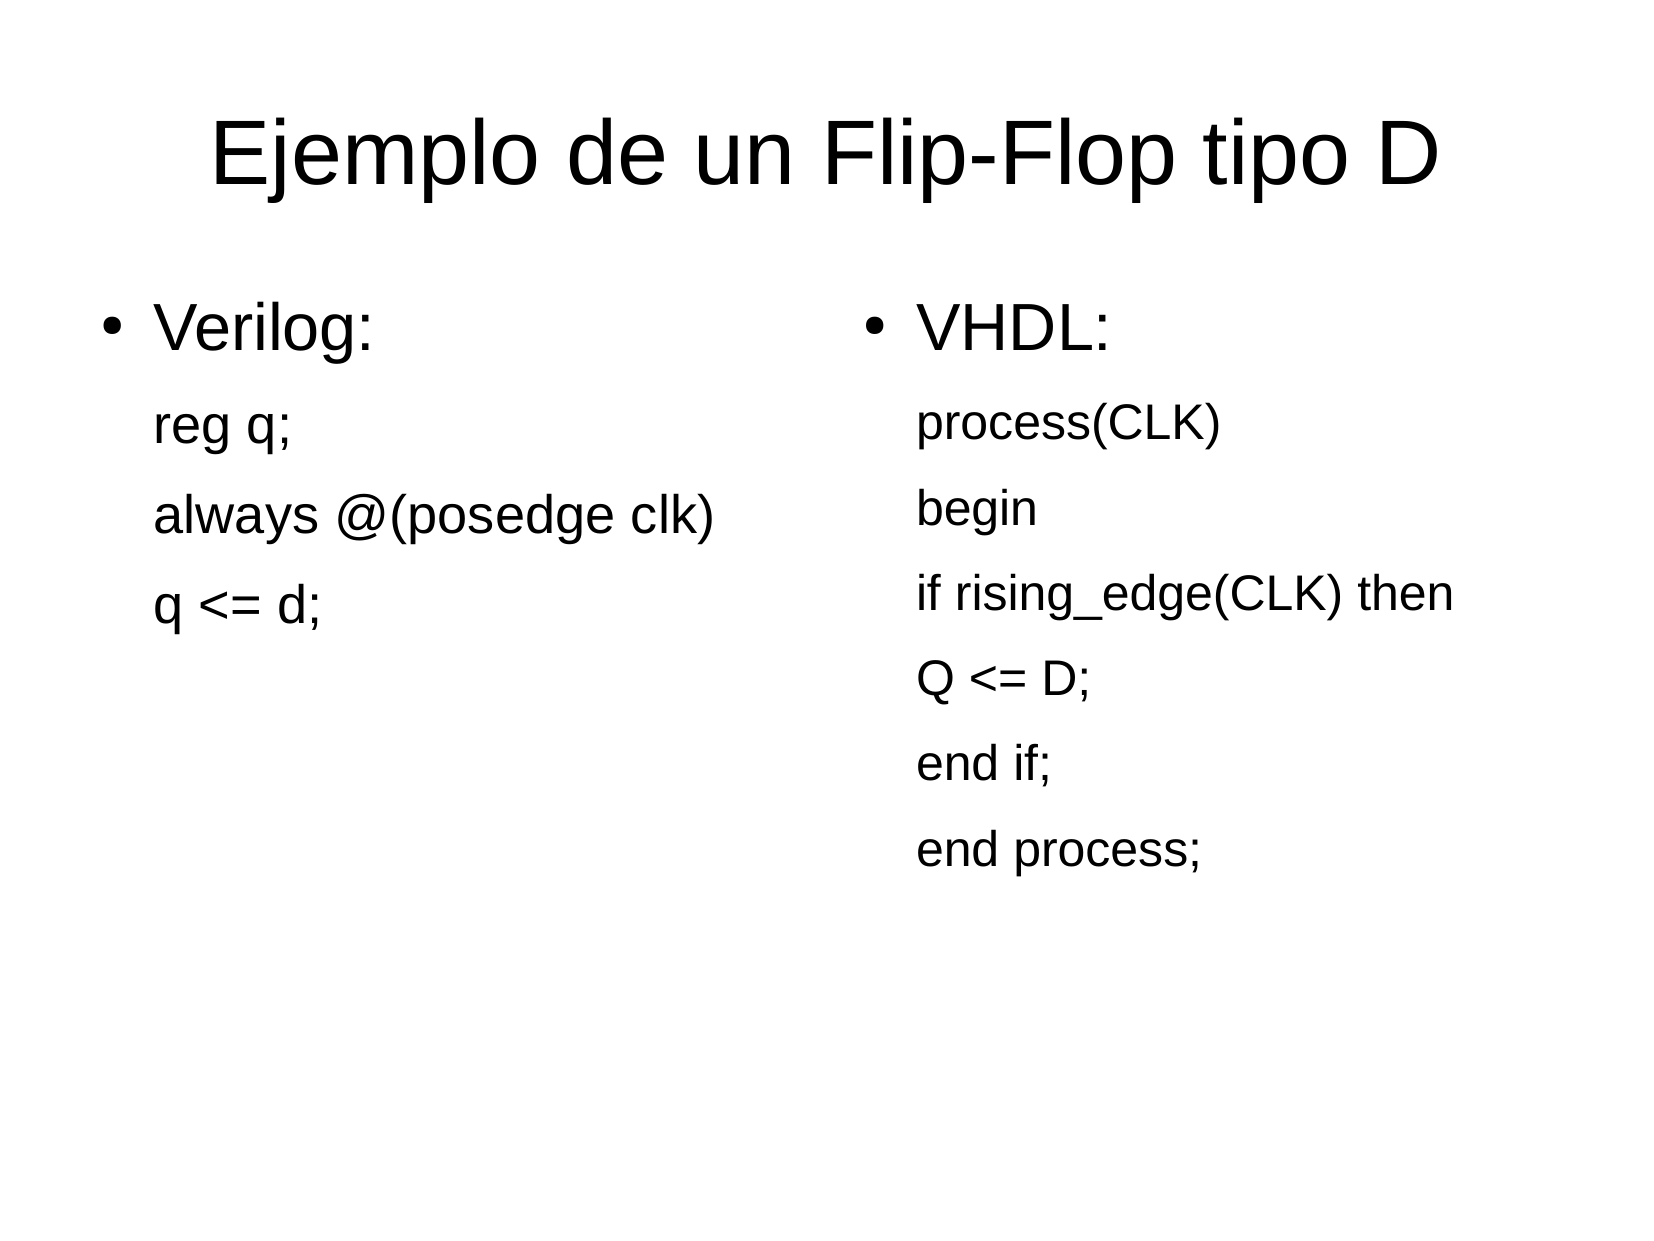

# Ejemplo de un Flip-Flop tipo D
Verilog:
reg q;
always @(posedge clk)
q <= d;
VHDL:
process(CLK)
begin
if rising_edge(CLK) then
Q <= D;
end if;
end process;